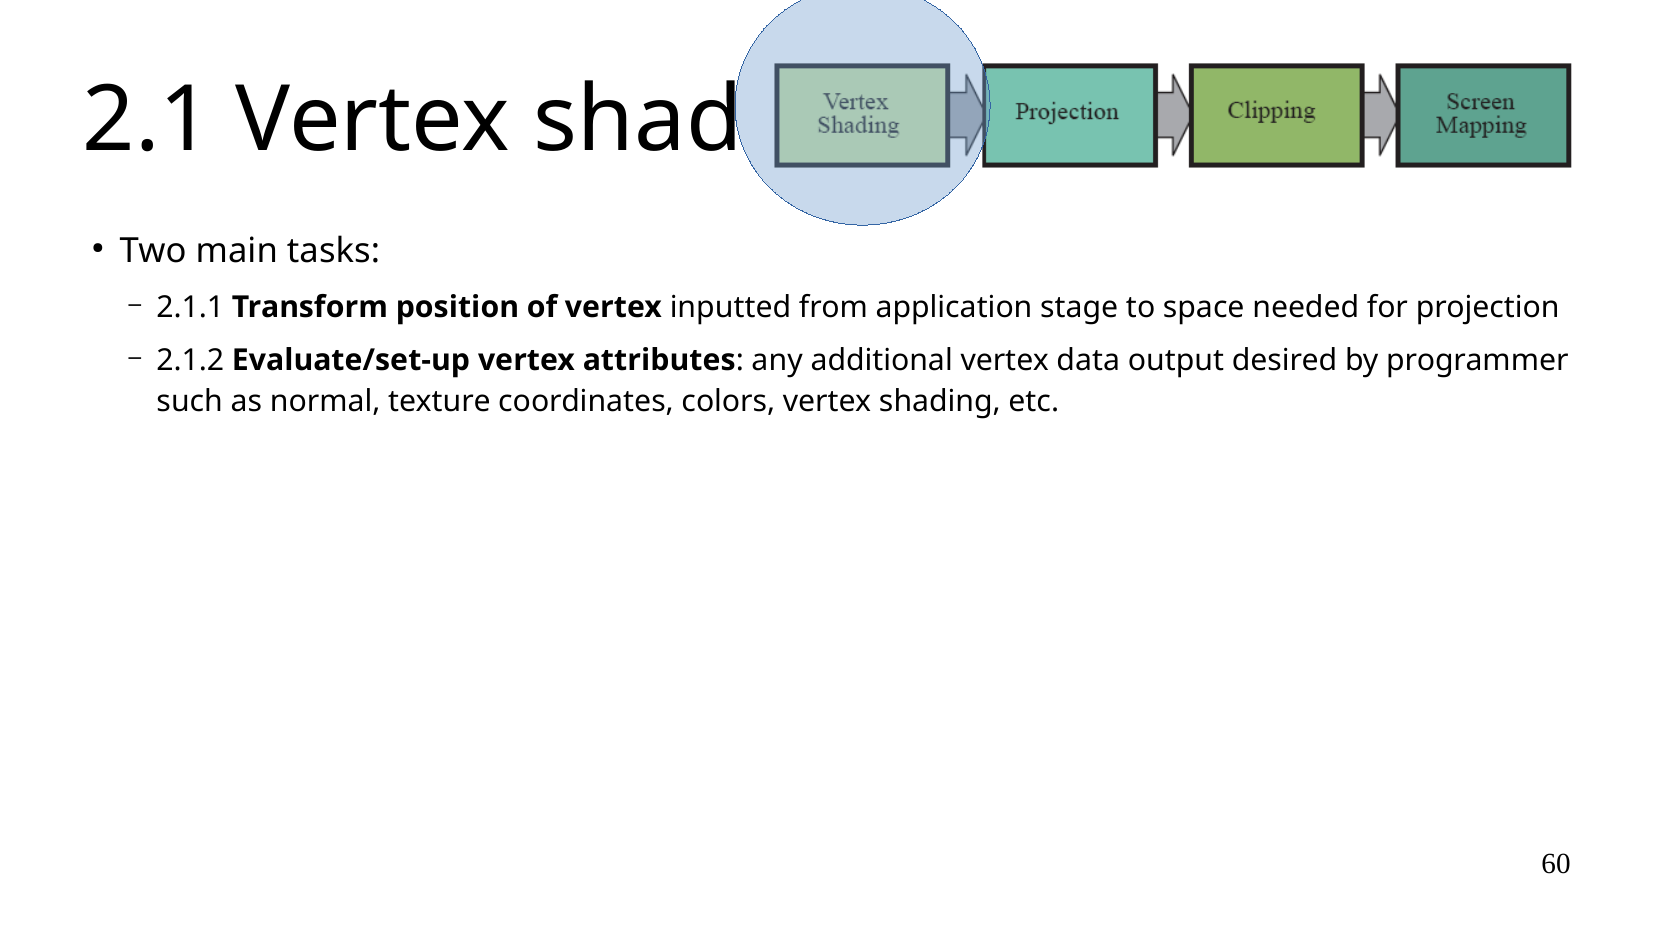

# 2.1 Vertex shading
Two main tasks:
2.1.1 Transform position of vertex inputted from application stage to space needed for projection
2.1.2 Evaluate/set-up vertex attributes: any additional vertex data output desired by programmer such as normal, texture coordinates, colors, vertex shading, etc.
60